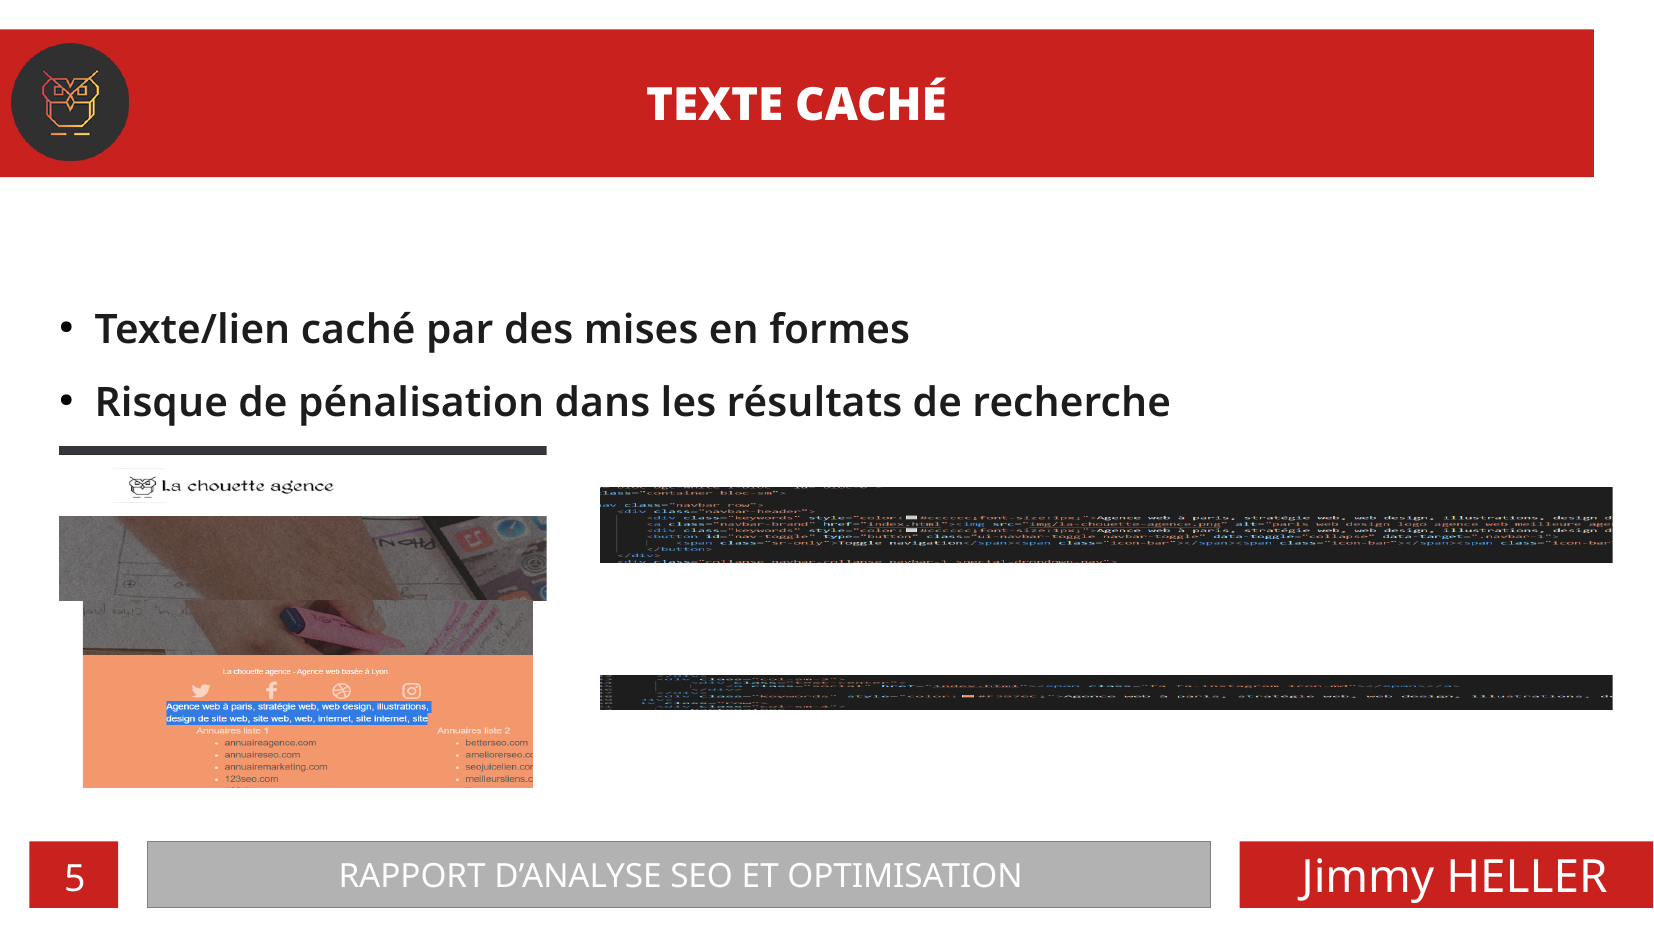

# TEXTE CACHÉ
Texte/lien caché par des mises en formes
Risque de pénalisation dans les résultats de recherche
RAPPORT D’ANALYSE SEO ET OPTIMISATION
5
Jimmy HELLER